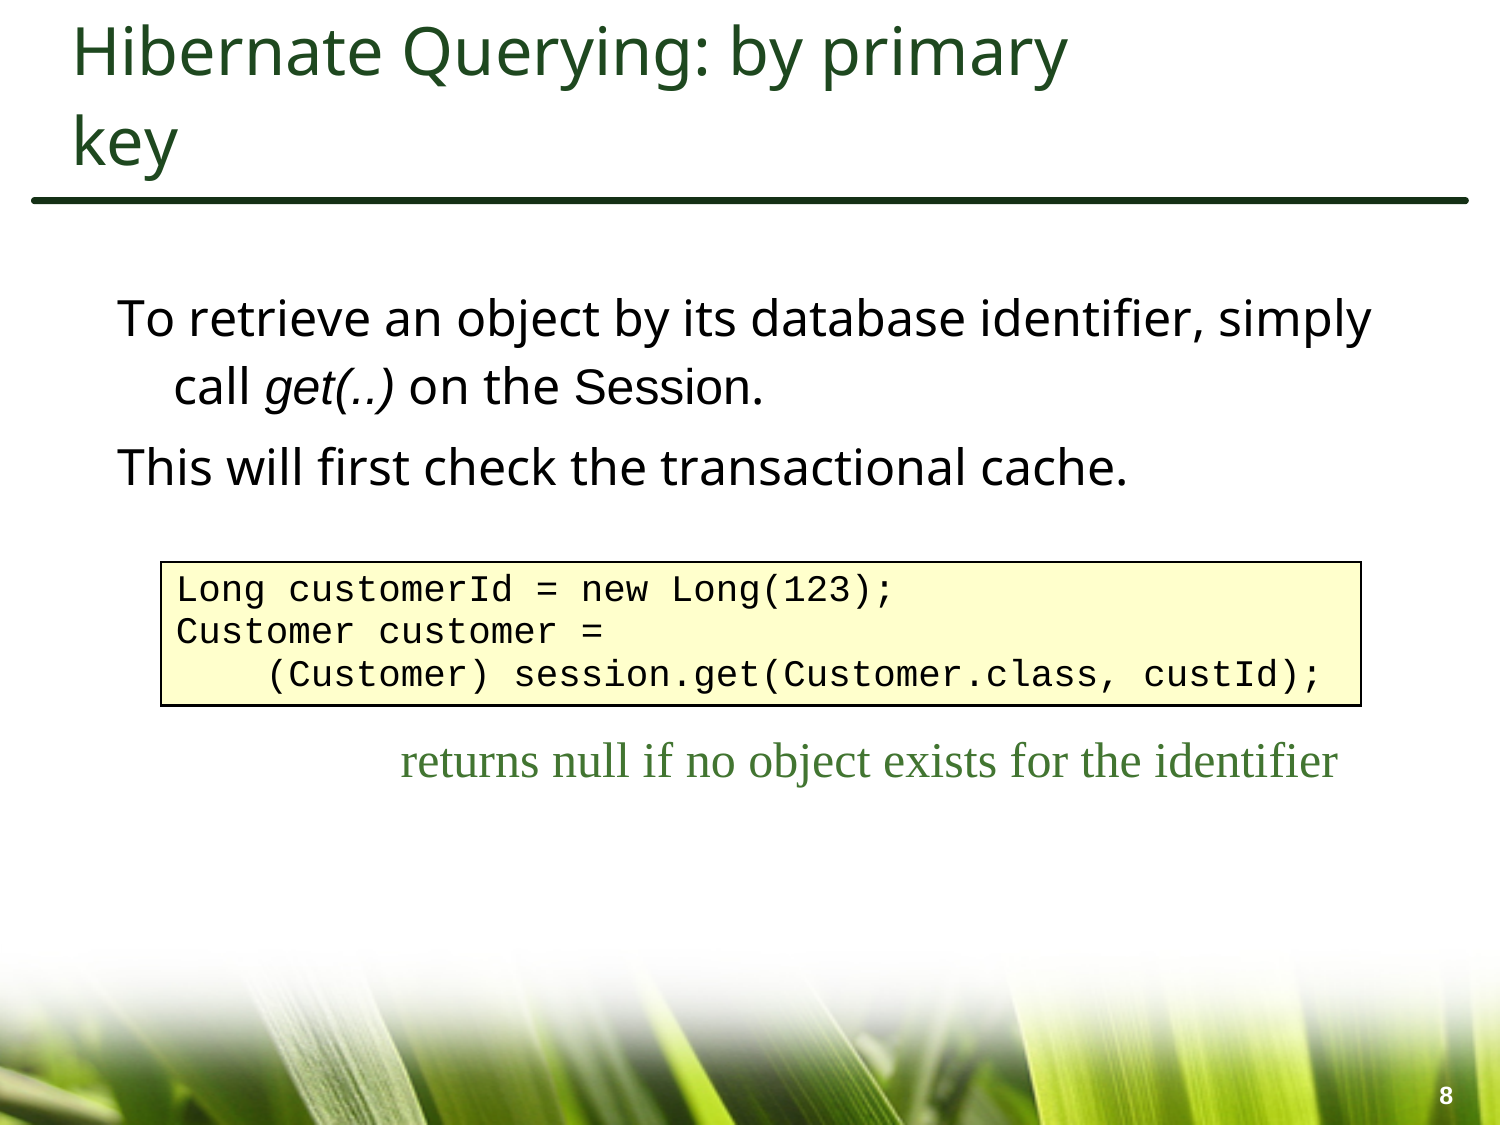

# Hibernate Querying: by primary key
To retrieve an object by its database identifier, simply call get(..) on the Session.
This will first check the transactional cache.
Long customerId = new Long(123);
Customer customer =
 (Customer) session.get(Customer.class, custId);
returns null if no object exists for the identifier